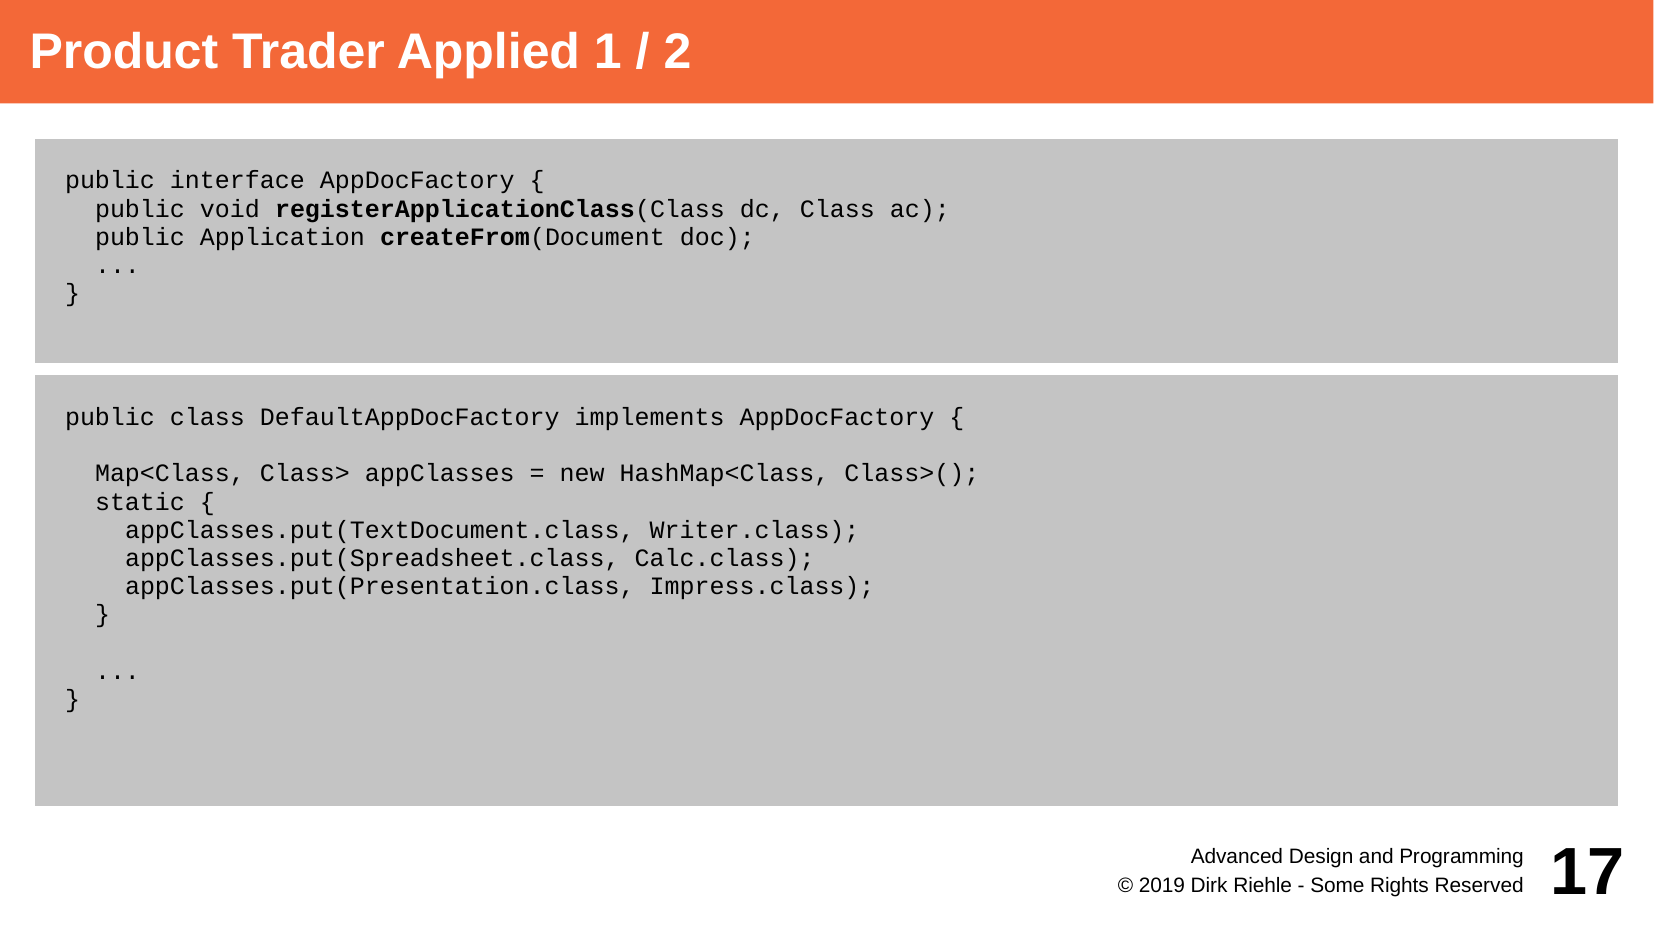

# Product Trader Applied 1 / 2
public interface AppDocFactory {
 public void registerApplicationClass(Class dc, Class ac);
 public Application createFrom(Document doc);
 ...
}
public class DefaultAppDocFactory implements AppDocFactory {
 Map<Class, Class> appClasses = new HashMap<Class, Class>();
 static {
 appClasses.put(TextDocument.class, Writer.class);
 appClasses.put(Spreadsheet.class, Calc.class);
 appClasses.put(Presentation.class, Impress.class);
 }
 ...
}
Advanced Design and Programming
17
© 2019 Dirk Riehle - Some Rights Reserved